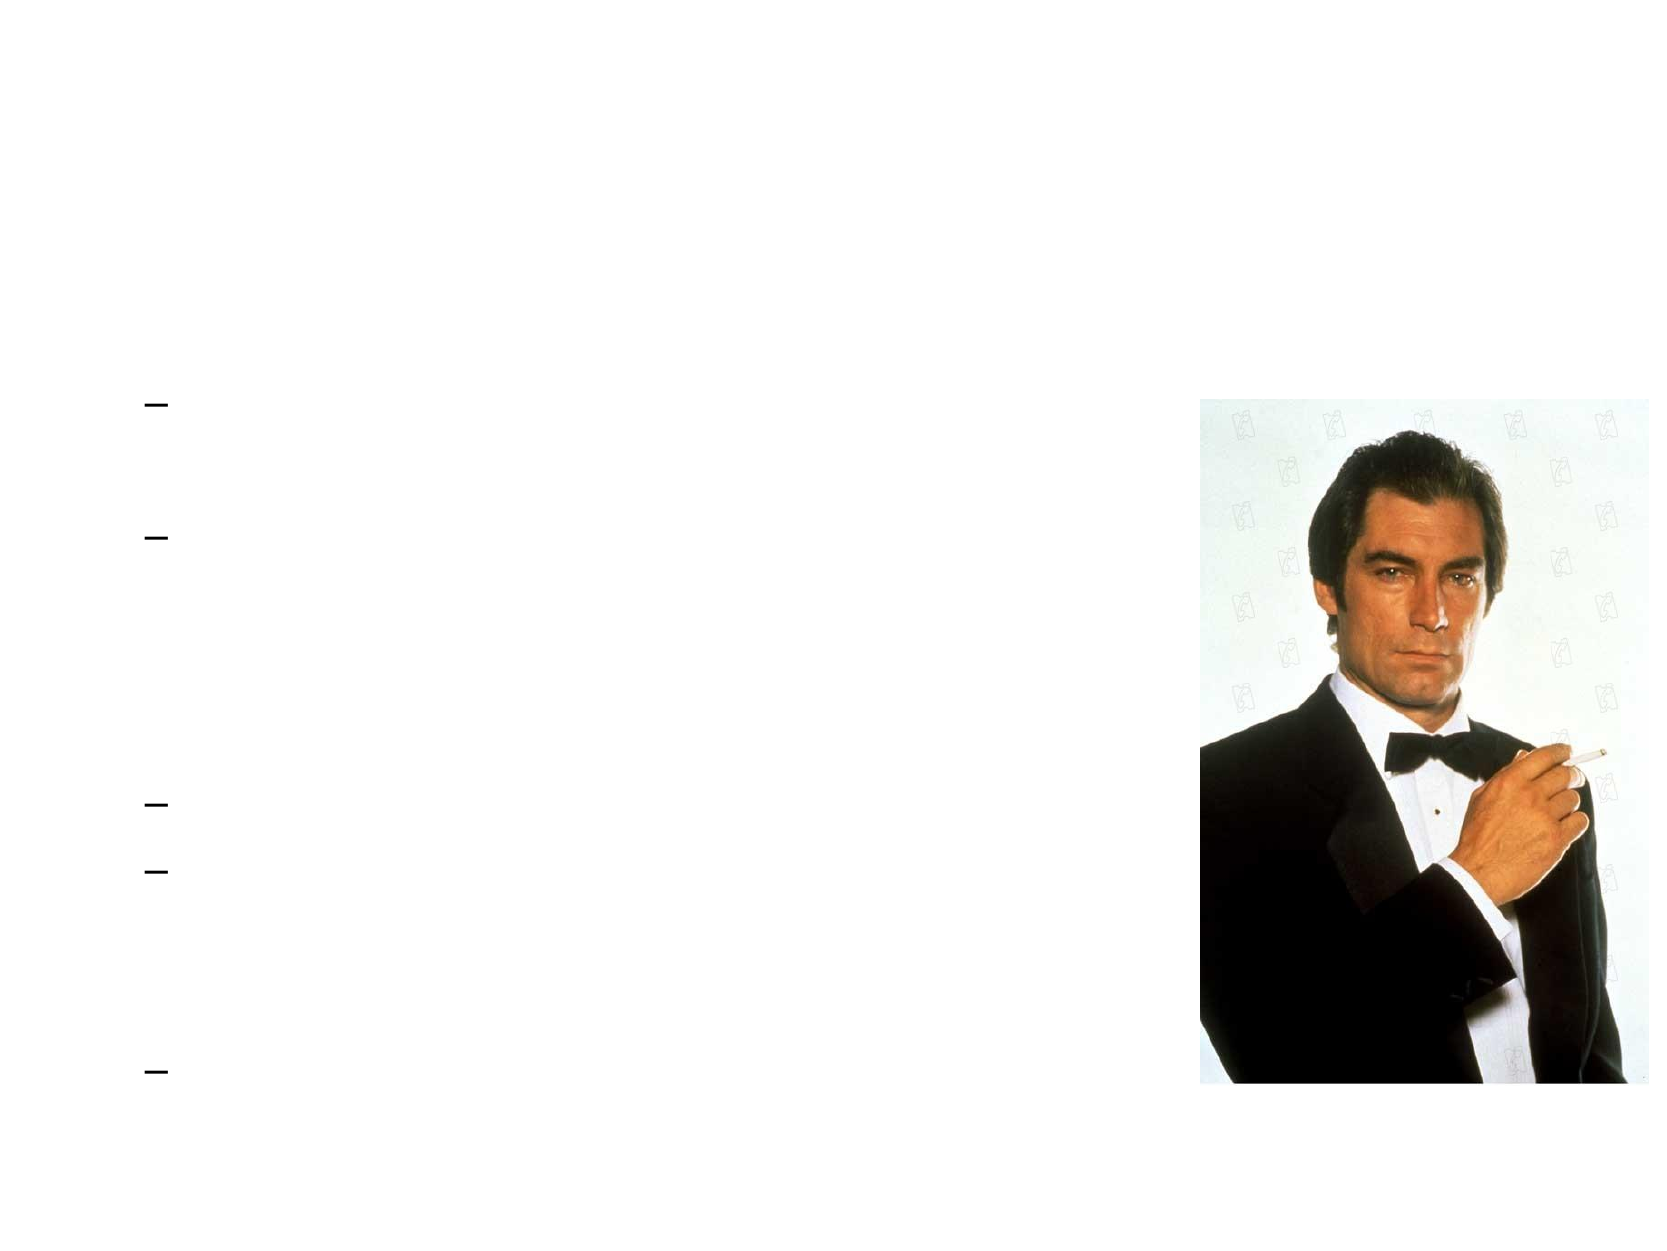

# Gerenciando processos
kill
Envia um sinal para um processo encerrar
O programa em execução pode saber lidar com o sinal e encerrar corretamente, se não souber lidar, morre!
Modo de uso: kill [-s <sinal>] pid
O sinal padrão é o TERM. Este sinal pode ser tratado pelo programa, portanto pode não encerrá-lo
O sinal KILL não pode ser tratado, portanto mata o programa de qualquer forma